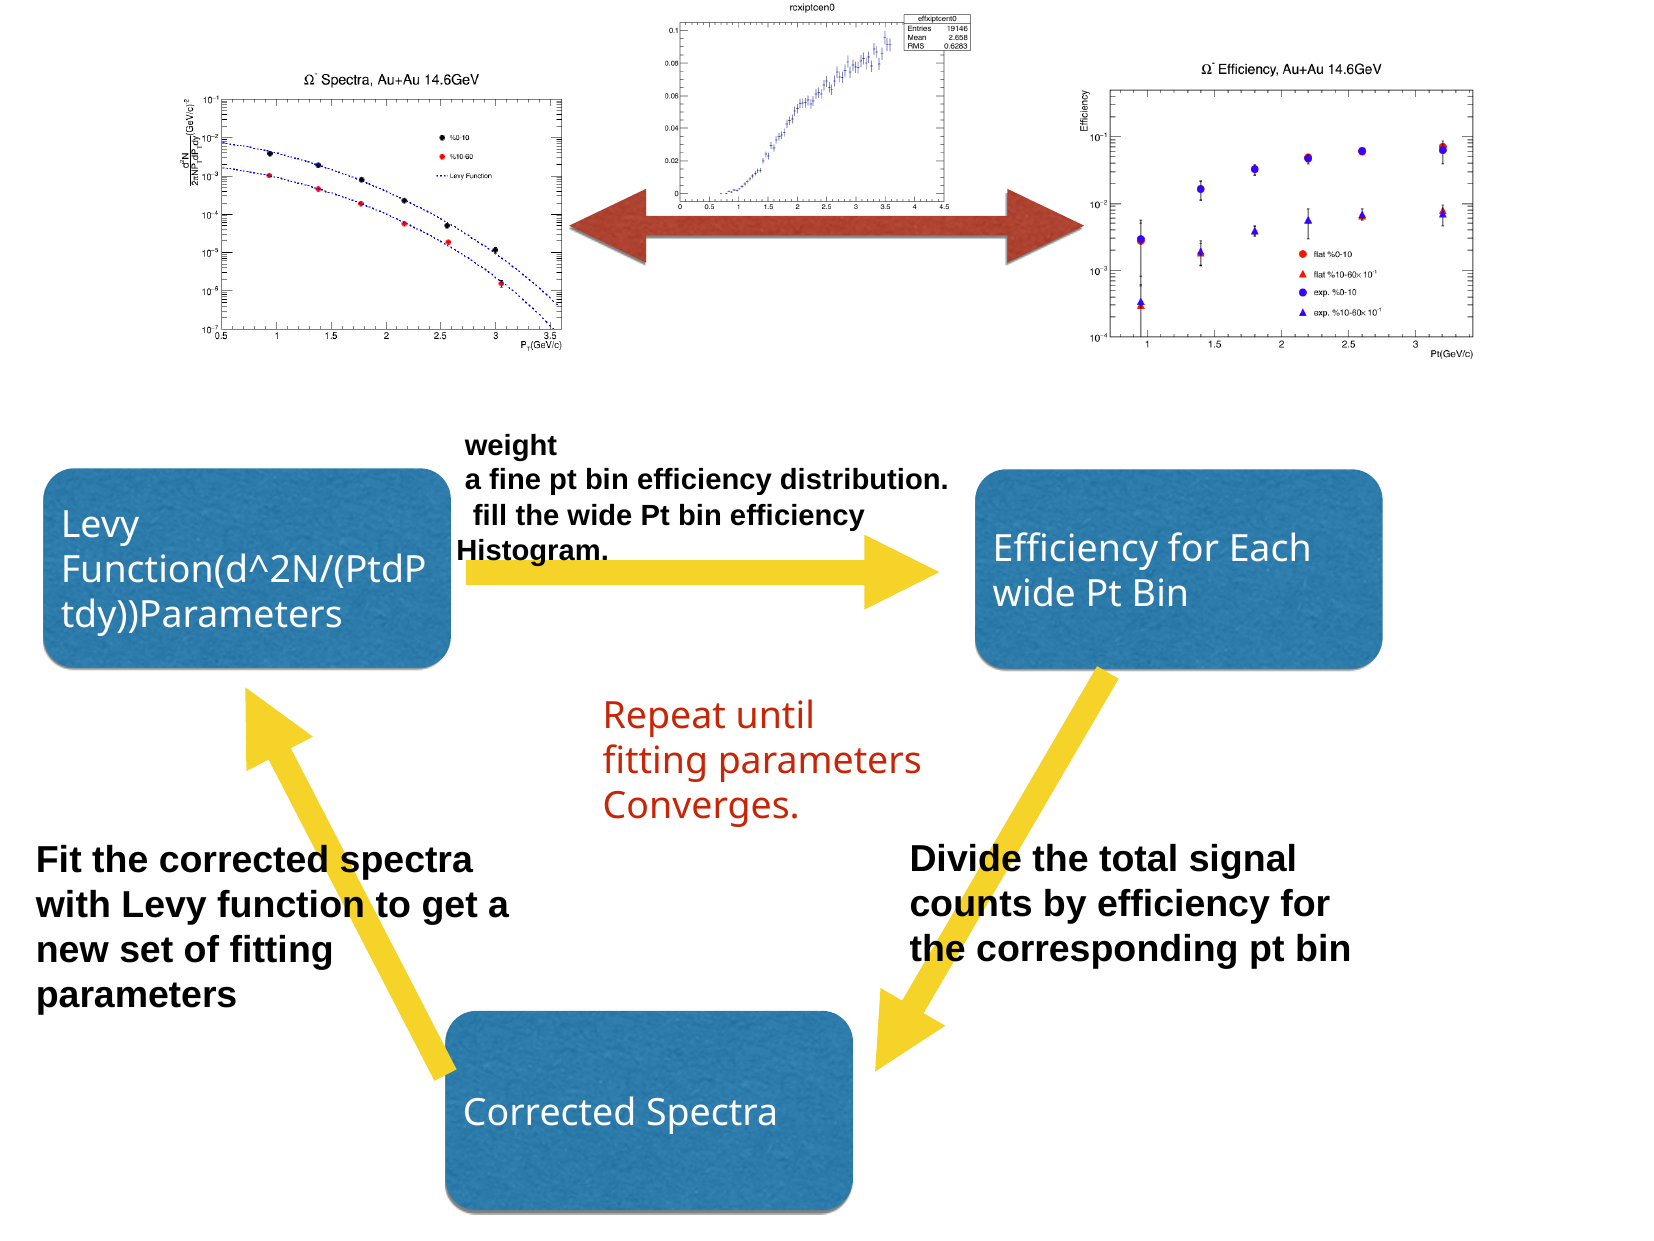

weight
 a fine pt bin efficiency distribution.
 fill the wide Pt bin efficiency
Histogram.
Levy Function(d^2N/(PtdPtdy))Parameters
Efficiency for Each wide Pt Bin
Repeat until
fitting parameters
Converges.
Divide the total signal counts by efficiency for the corresponding pt bin
Fit the corrected spectra with Levy function to get a new set of fitting parameters
Corrected Spectra